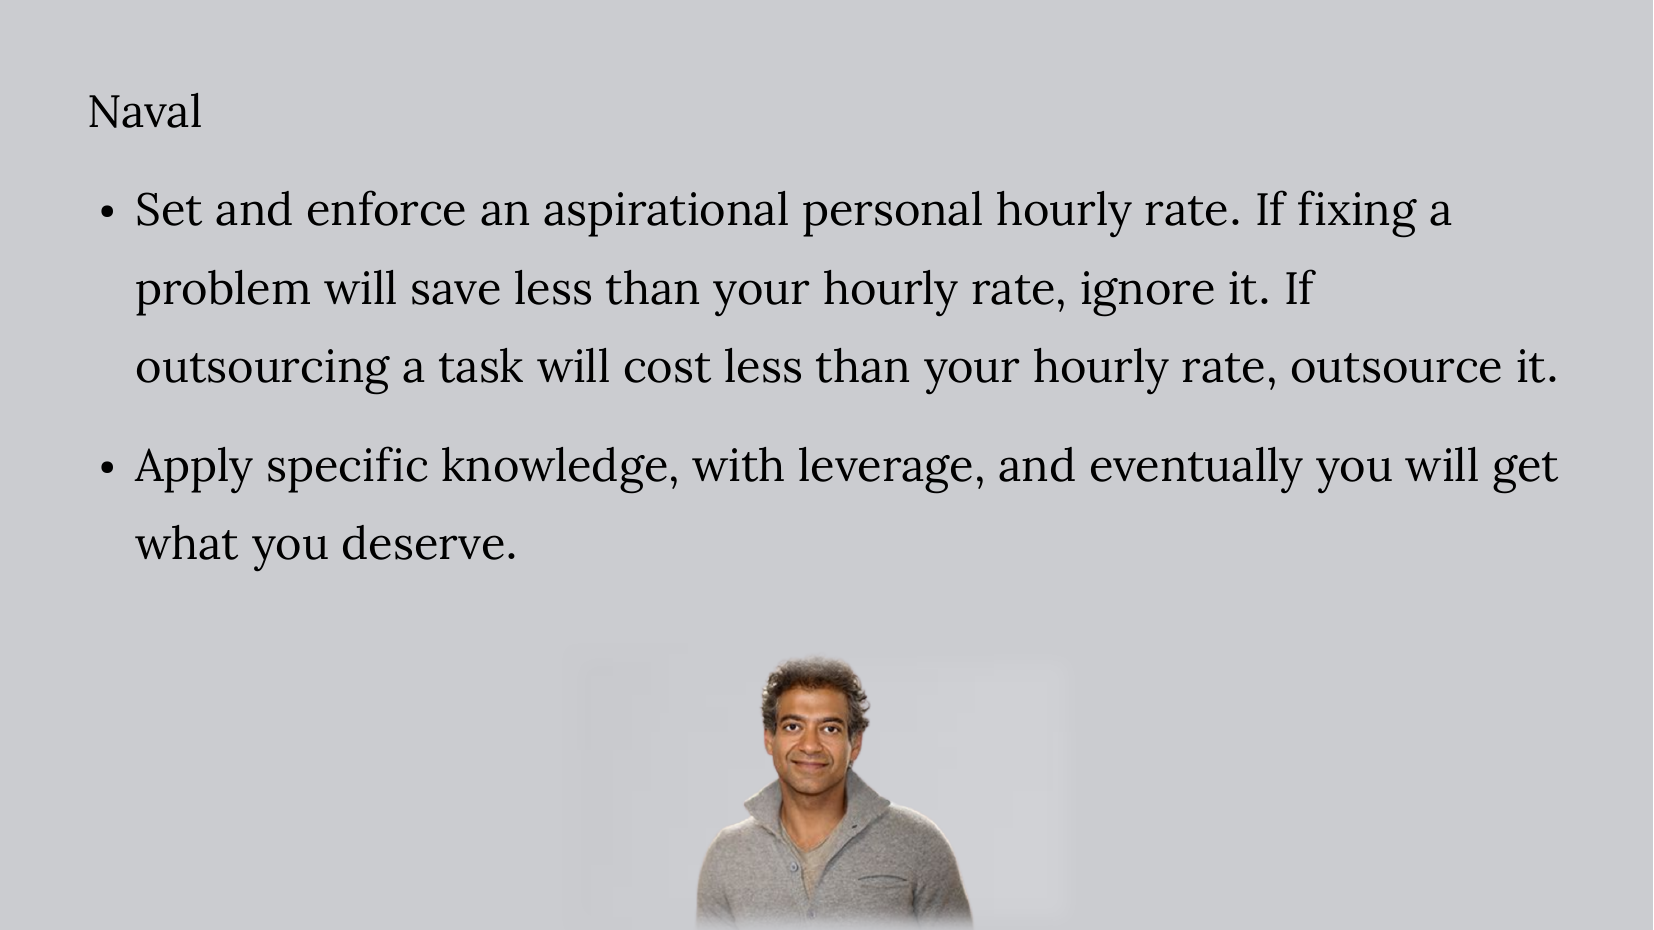

# Naval
Set and enforce an aspirational personal hourly rate. If fixing a problem will save less than your hourly rate, ignore it. If outsourcing a task will cost less than your hourly rate, outsource it.
Apply specific knowledge, with leverage, and eventually you will get what you deserve.